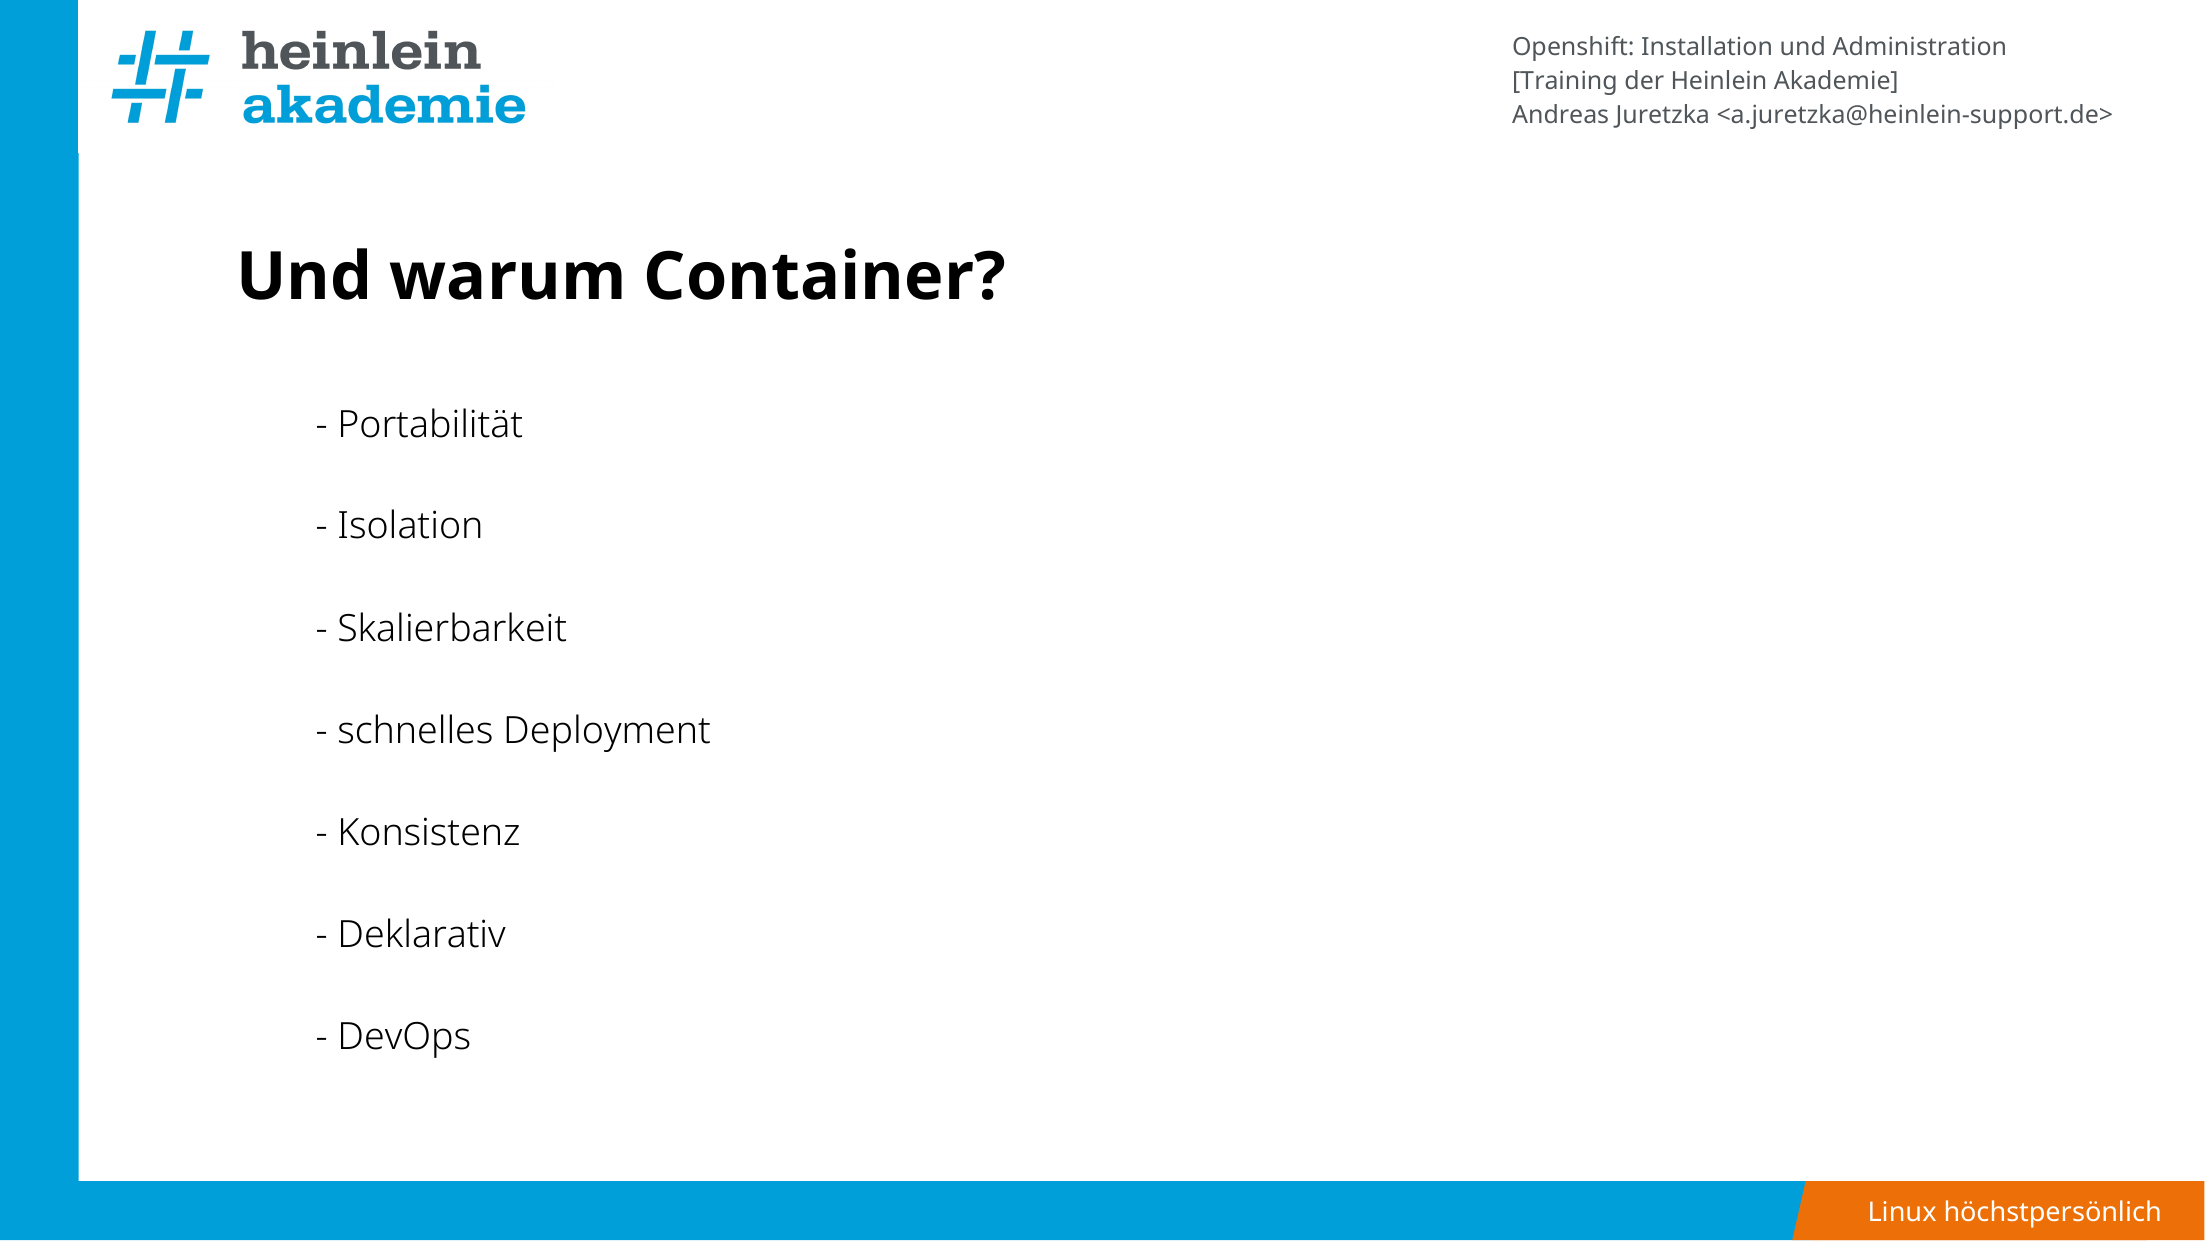

# Und warum Container?
- Portabilität
- Isolation
- Skalierbarkeit
- schnelles Deployment
- Konsistenz
- Deklarativ
- DevOps